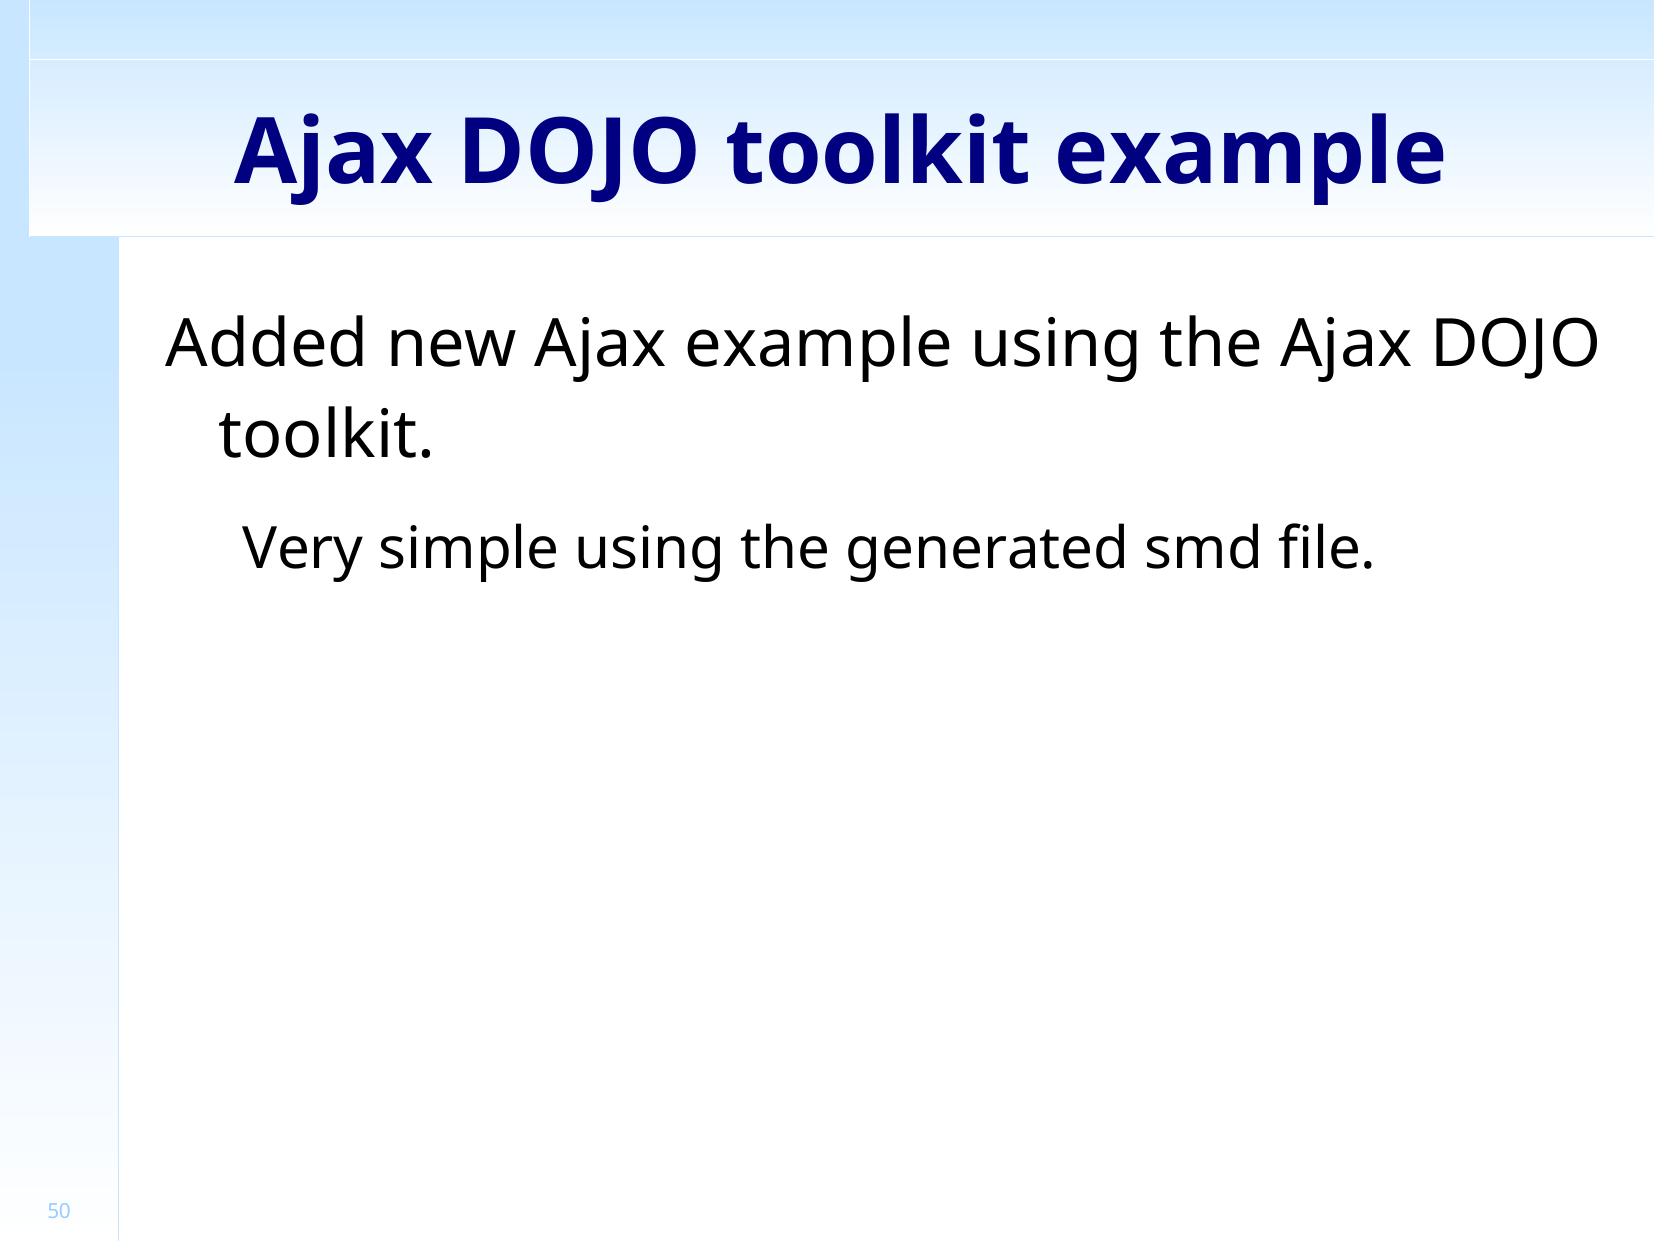

# Ajax DOJO toolkit example
Added new Ajax example using the Ajax DOJO toolkit.
Very simple using the generated smd file.